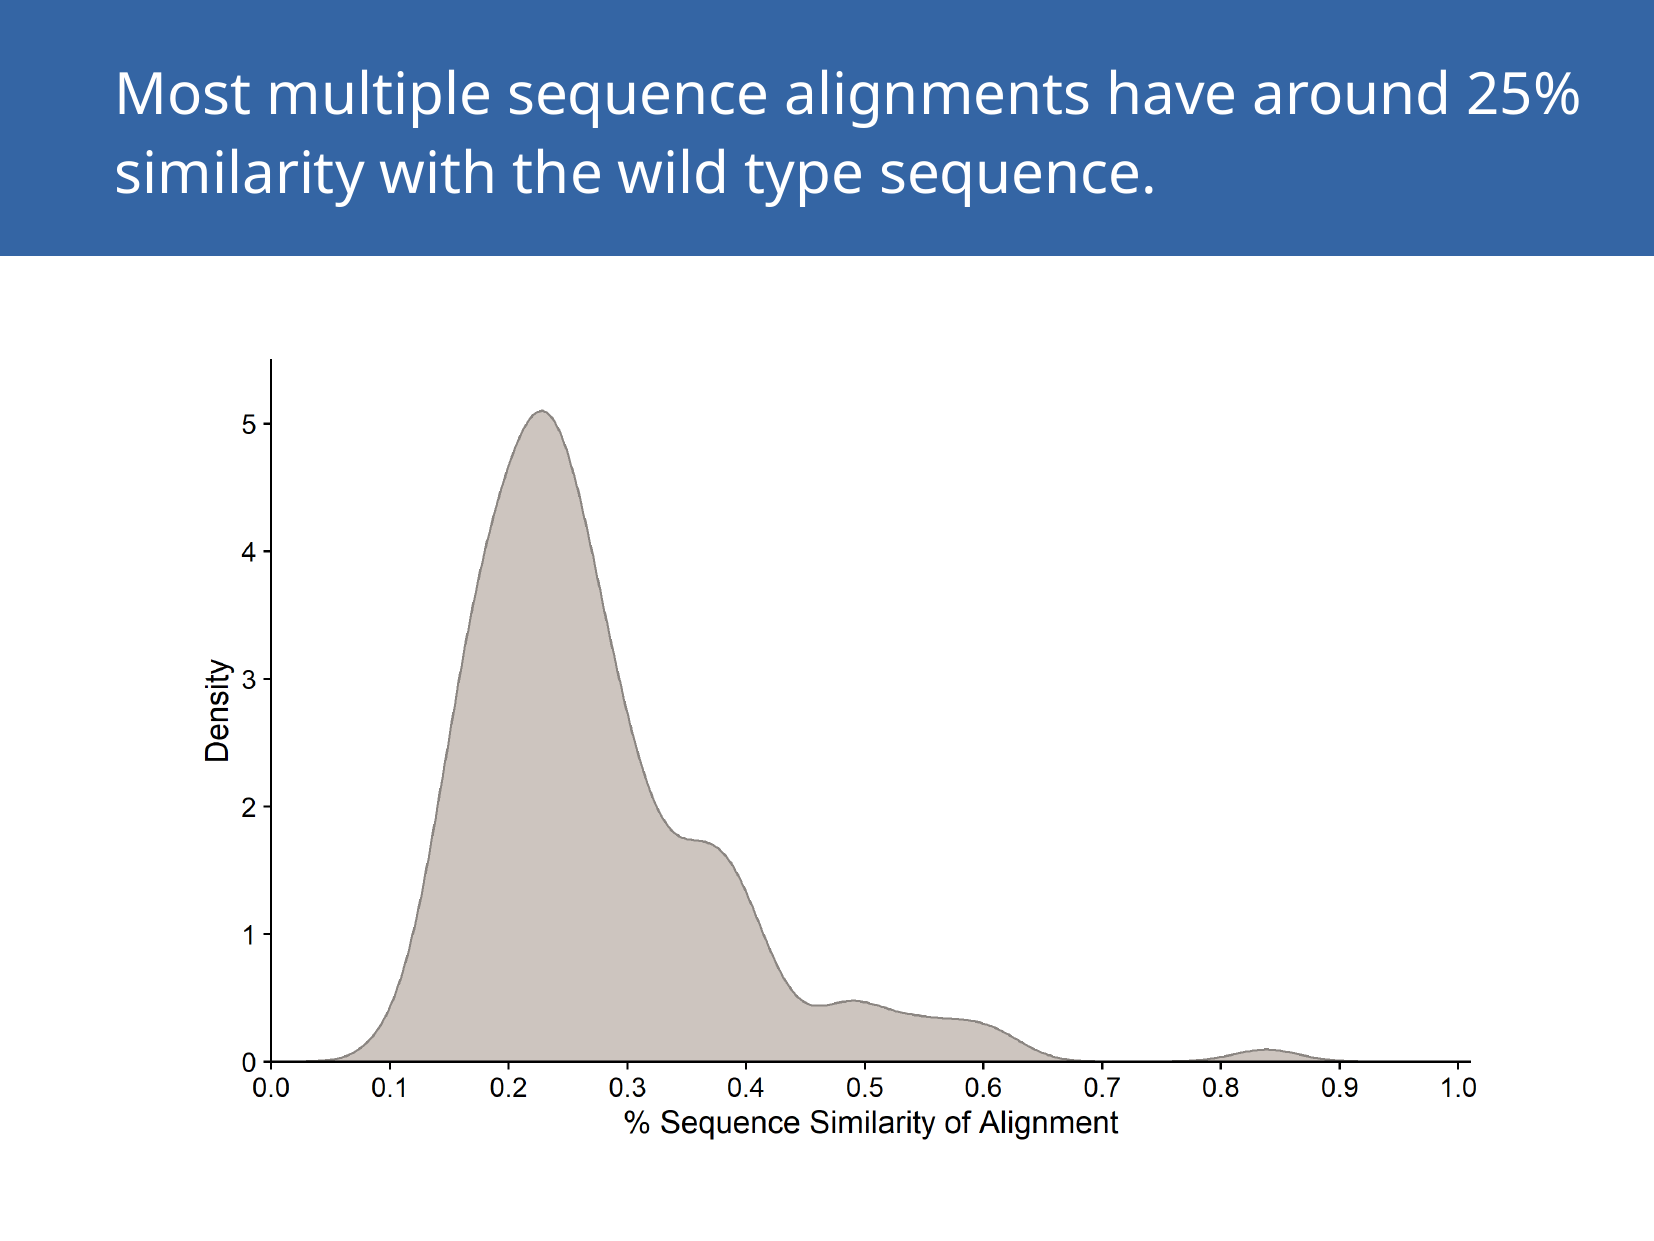

Most multiple sequence alignments have around 25%
similarity with the wild type sequence.